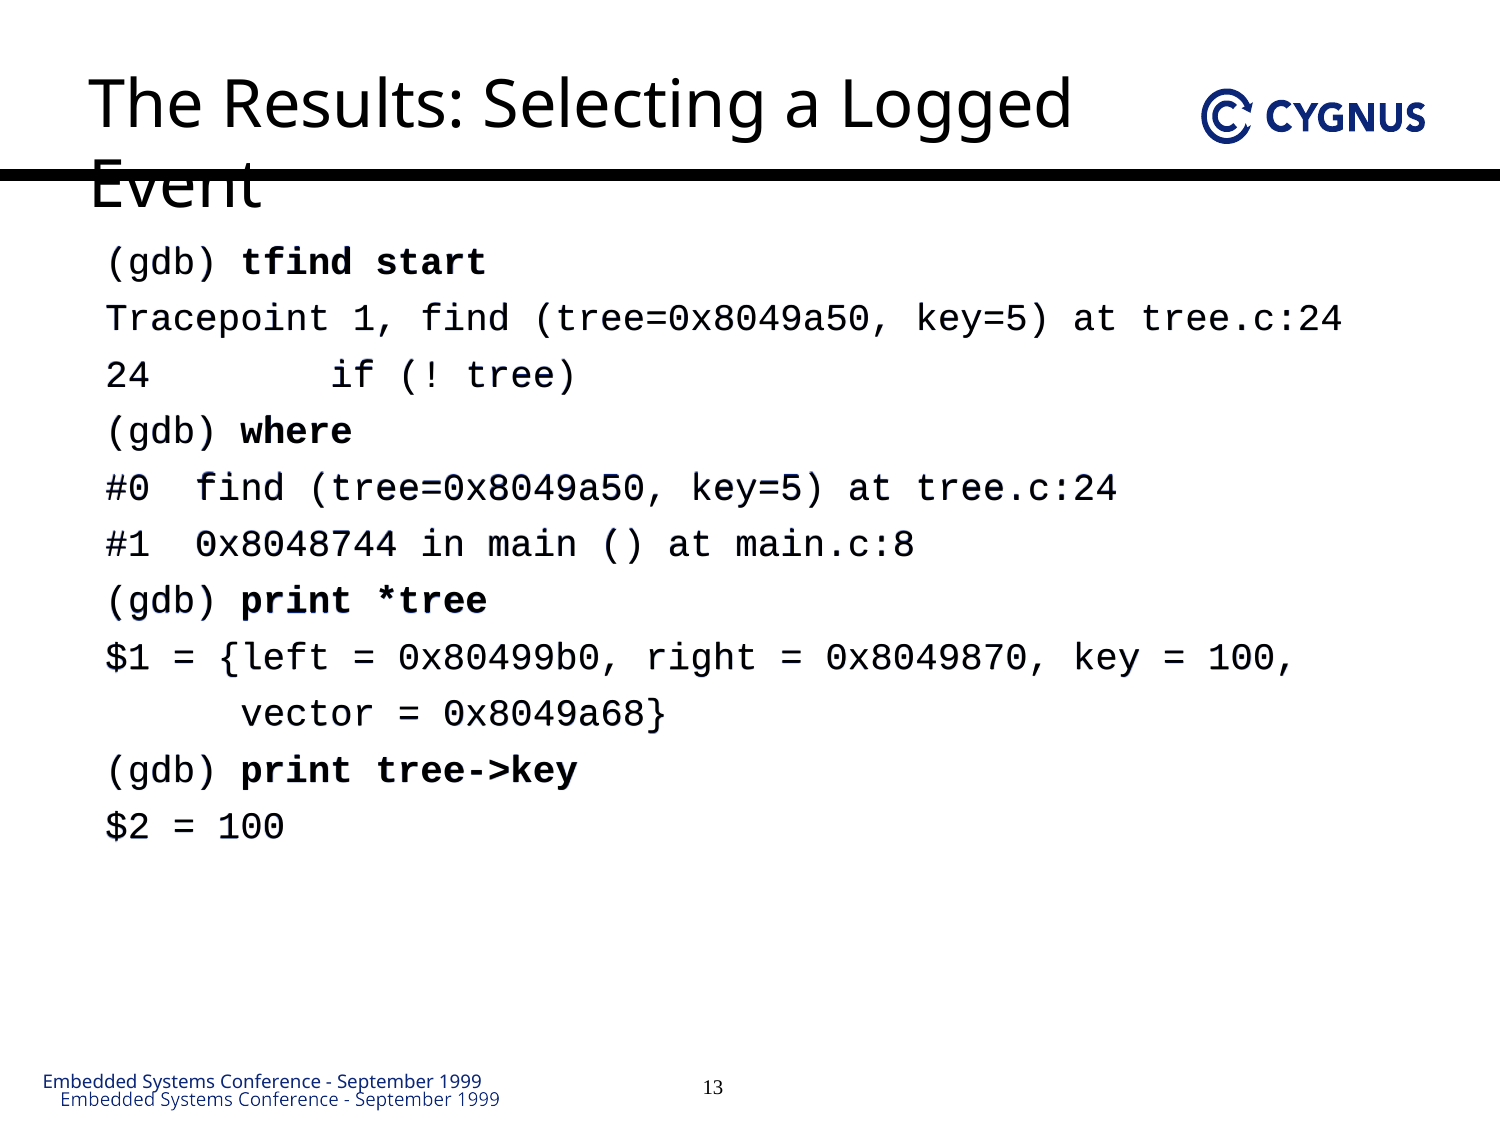

# The Results: Selecting a Logged Event
(gdb) tfind start
Tracepoint 1, find (tree=0x8049a50, key=5) at tree.c:24
24 if (! tree)
(gdb) where
#0 find (tree=0x8049a50, key=5) at tree.c:24
#1 0x8048744 in main () at main.c:8
(gdb) print *tree
$1 = {left = 0x80499b0, right = 0x8049870, key = 100,
 vector = 0x8049a68}
(gdb) print tree->key
$2 = 100
13